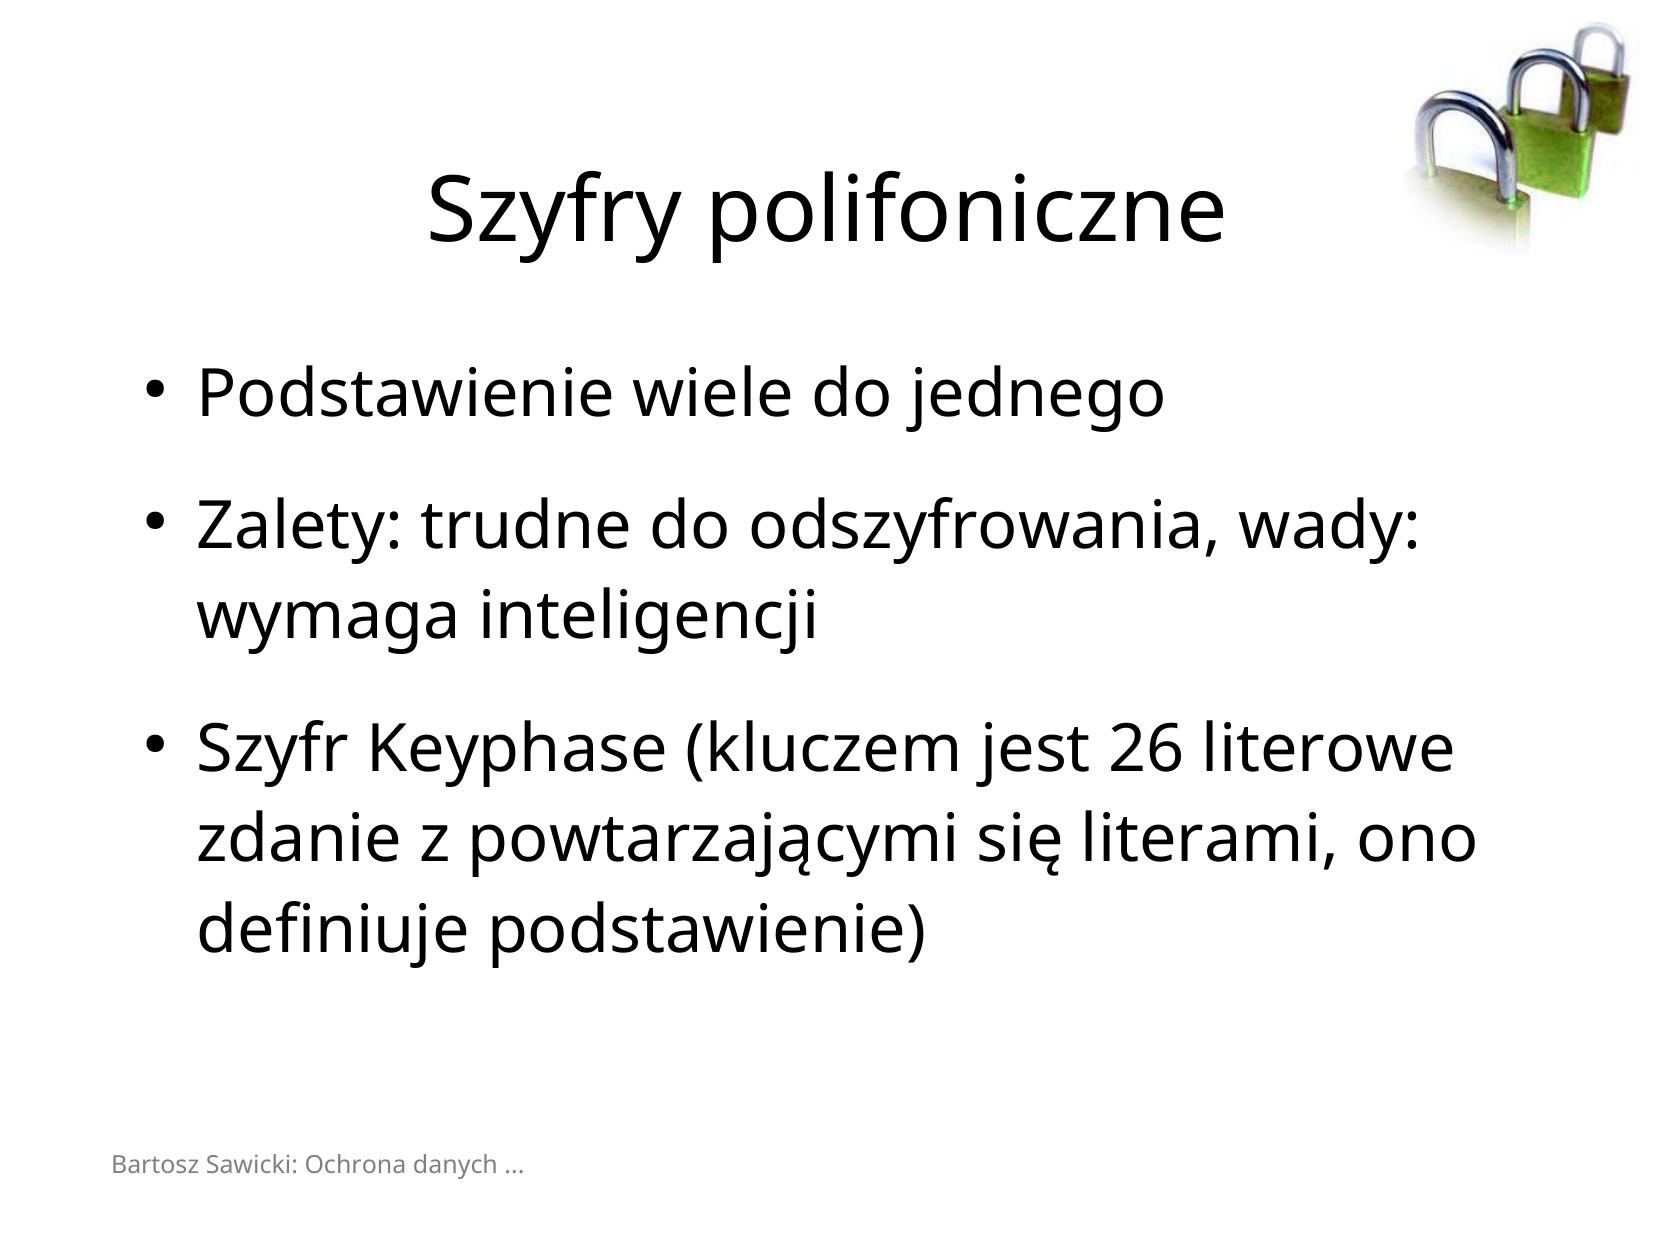

# Szyfry polifoniczne
Podstawienie wiele do jednego
Zalety: trudne do odszyfrowania, wady: wymaga inteligencji
Szyfr Keyphase (kluczem jest 26 literowe zdanie z powtarzającymi się literami, ono definiuje podstawienie)